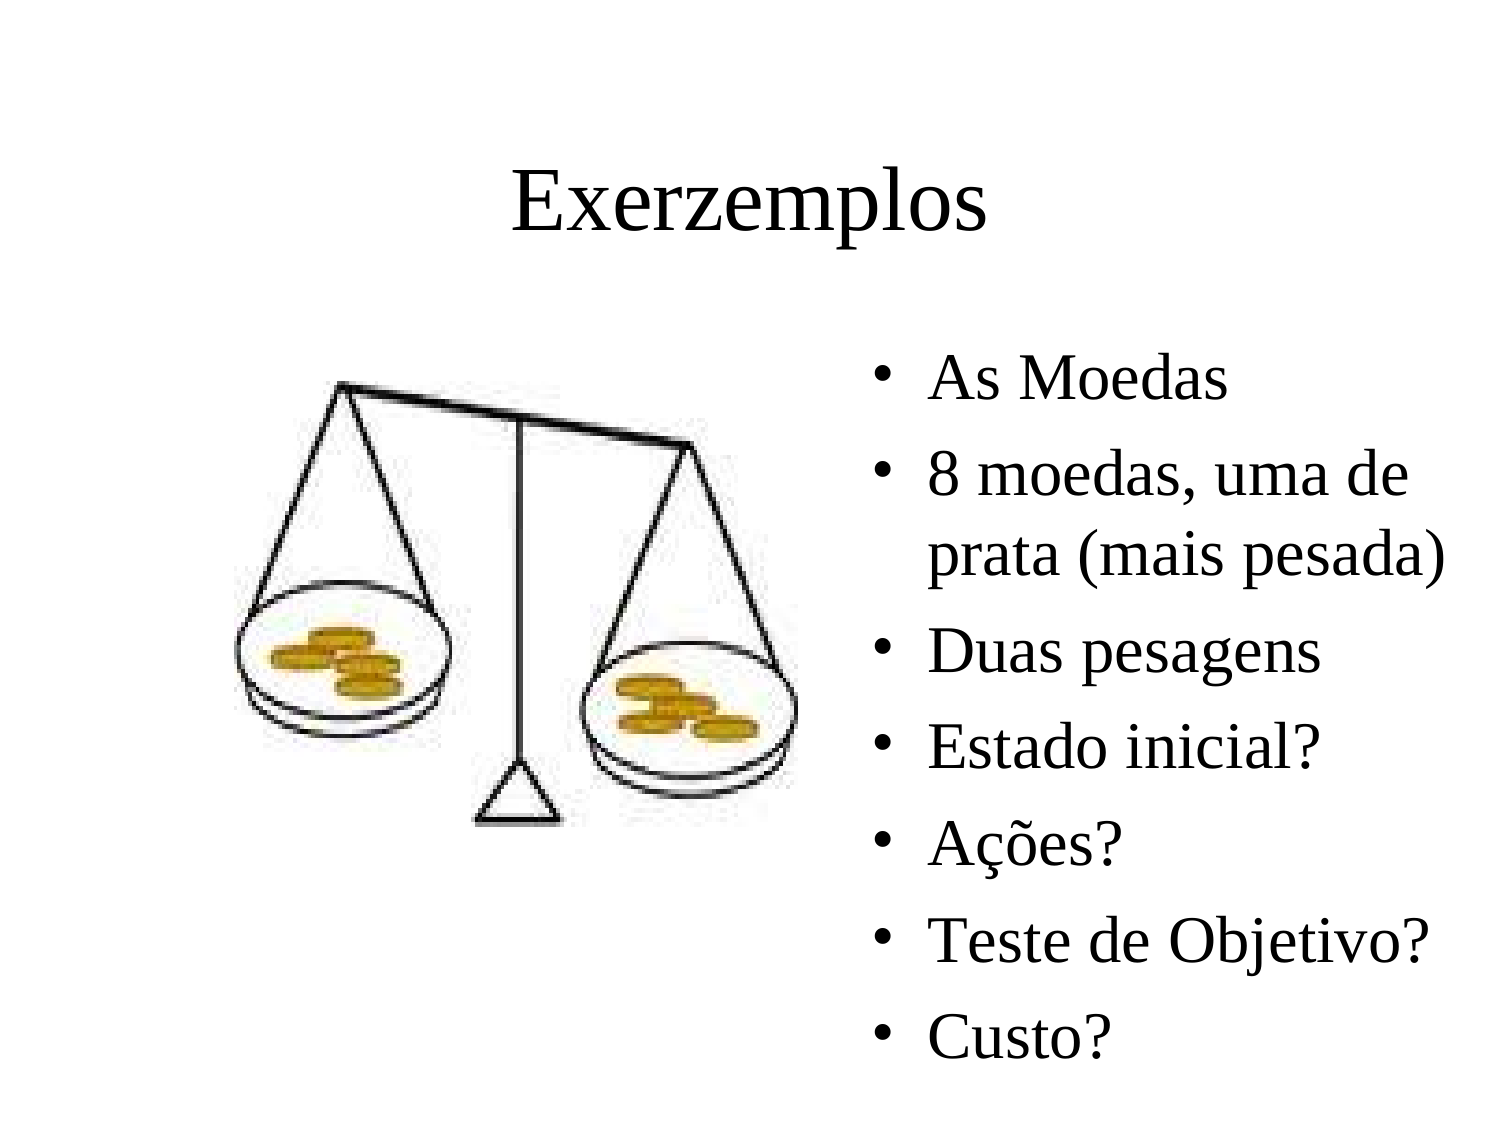

# Exerzemplos
As Moedas
8 moedas, uma de prata (mais pesada)
Duas pesagens
Estado inicial?
Ações?
Teste de Objetivo?
Custo?